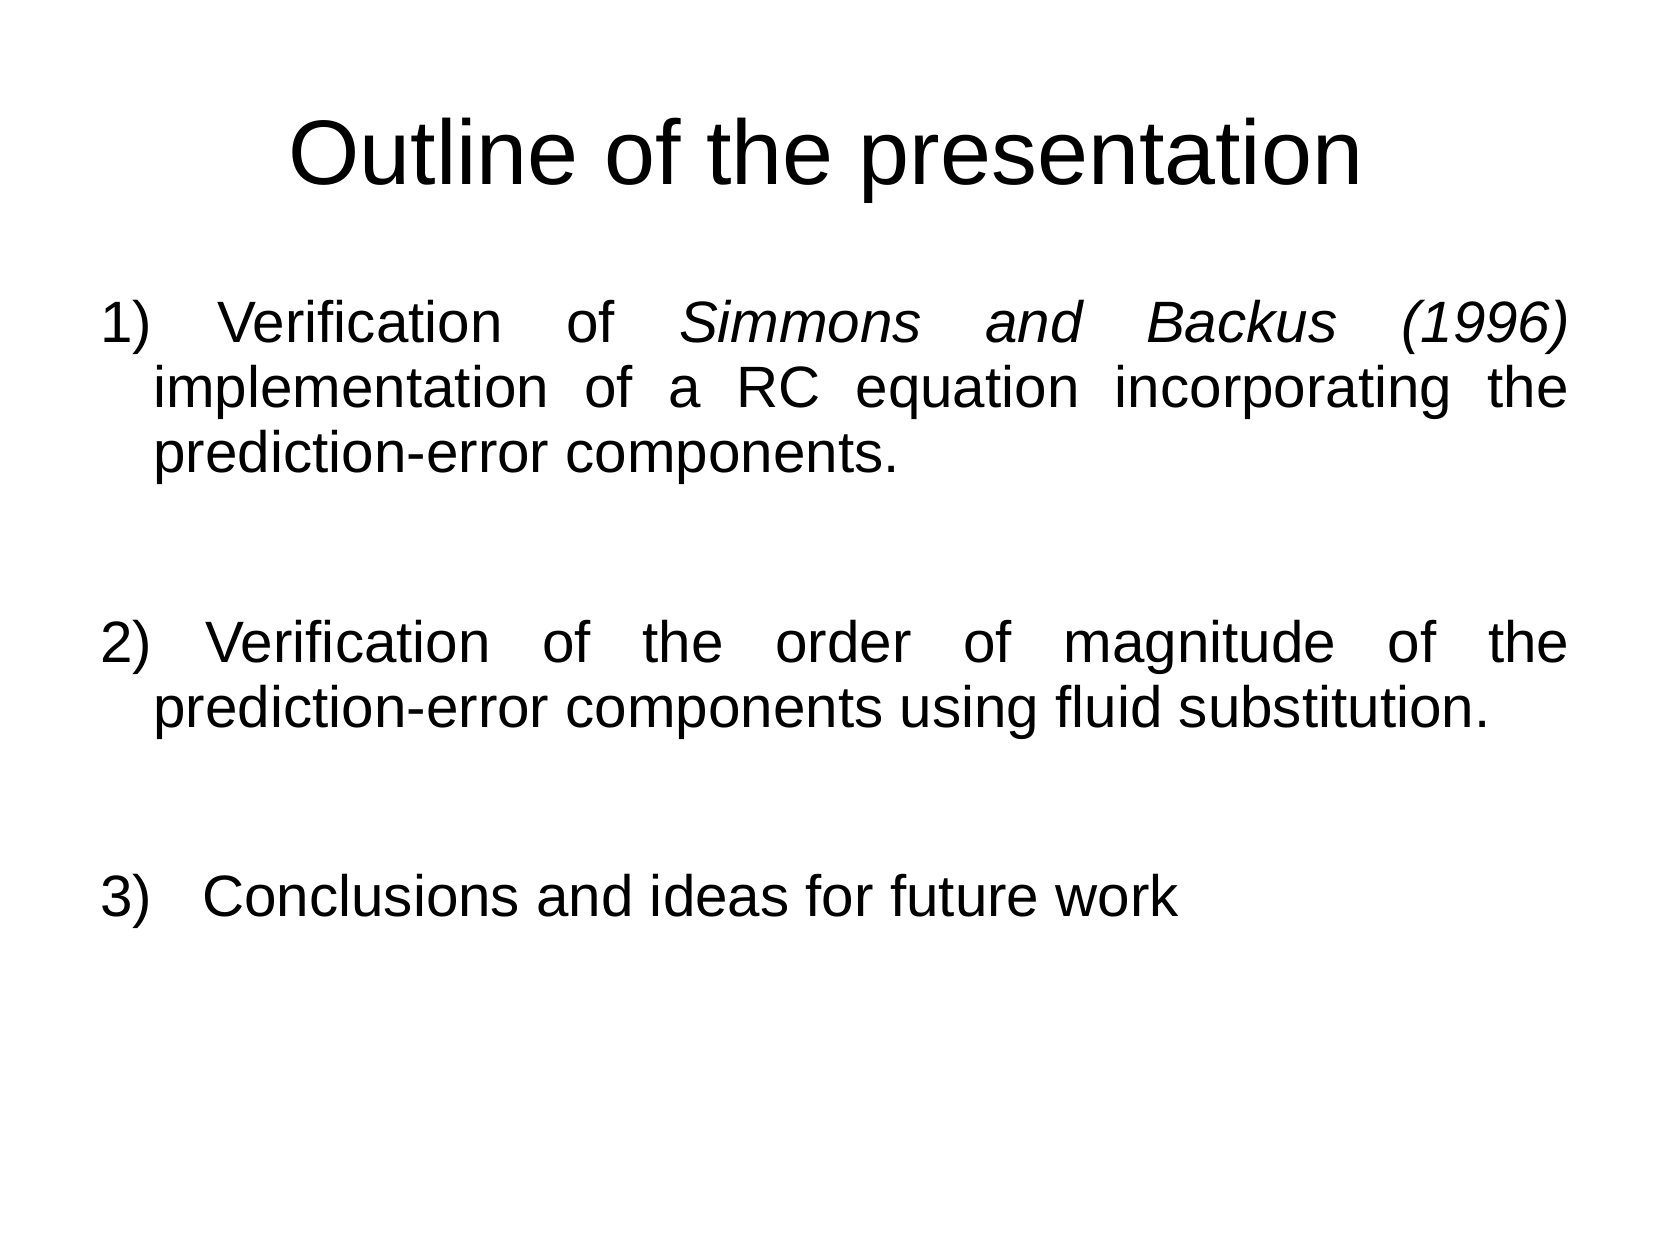

# Outline of the presentation
 Verification of Simmons and Backus (1996) implementation of a RC equation incorporating the prediction-error components.
 Verification of the order of magnitude of the prediction-error components using fluid substitution.
 Conclusions and ideas for future work